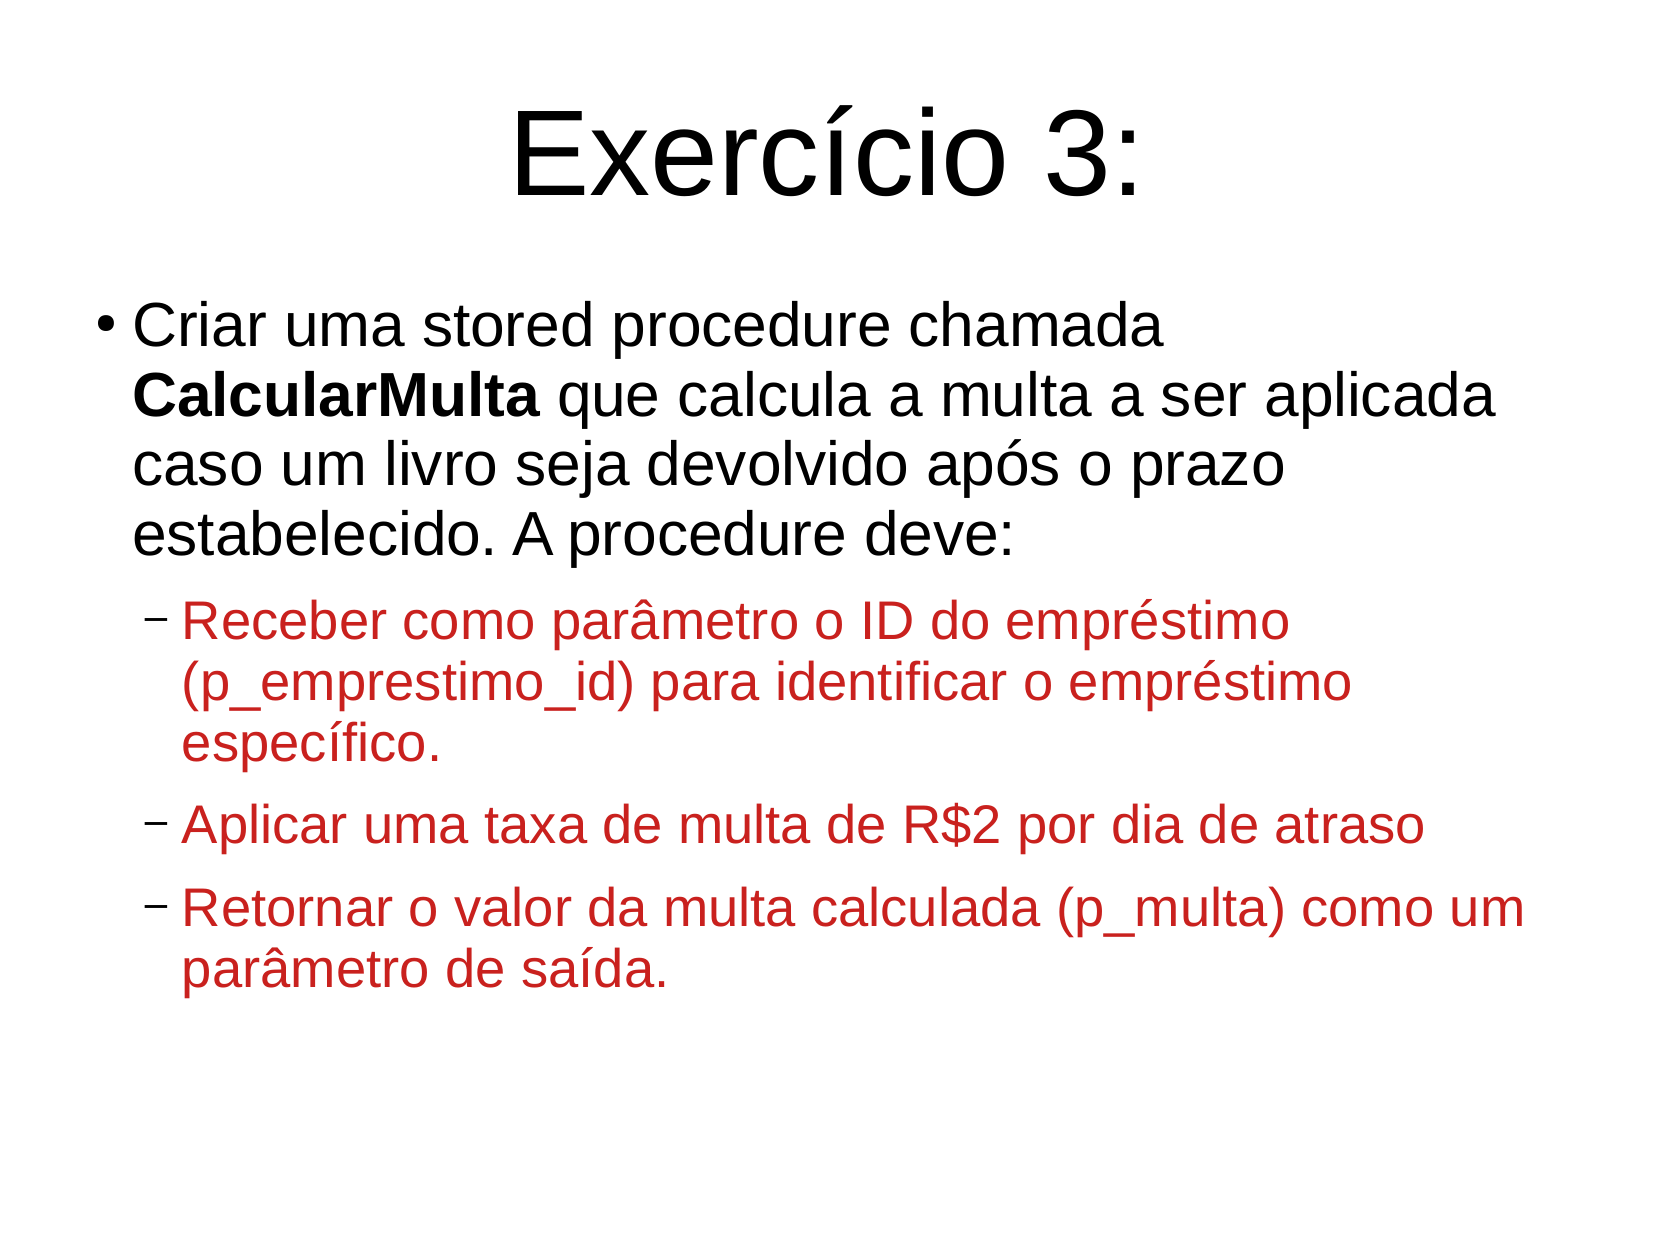

# Exercício 3:
Criar uma stored procedure chamada CalcularMulta que calcula a multa a ser aplicada caso um livro seja devolvido após o prazo estabelecido. A procedure deve:
Receber como parâmetro o ID do empréstimo (p_emprestimo_id) para identificar o empréstimo específico.
Aplicar uma taxa de multa de R$2 por dia de atraso
Retornar o valor da multa calculada (p_multa) como um parâmetro de saída.